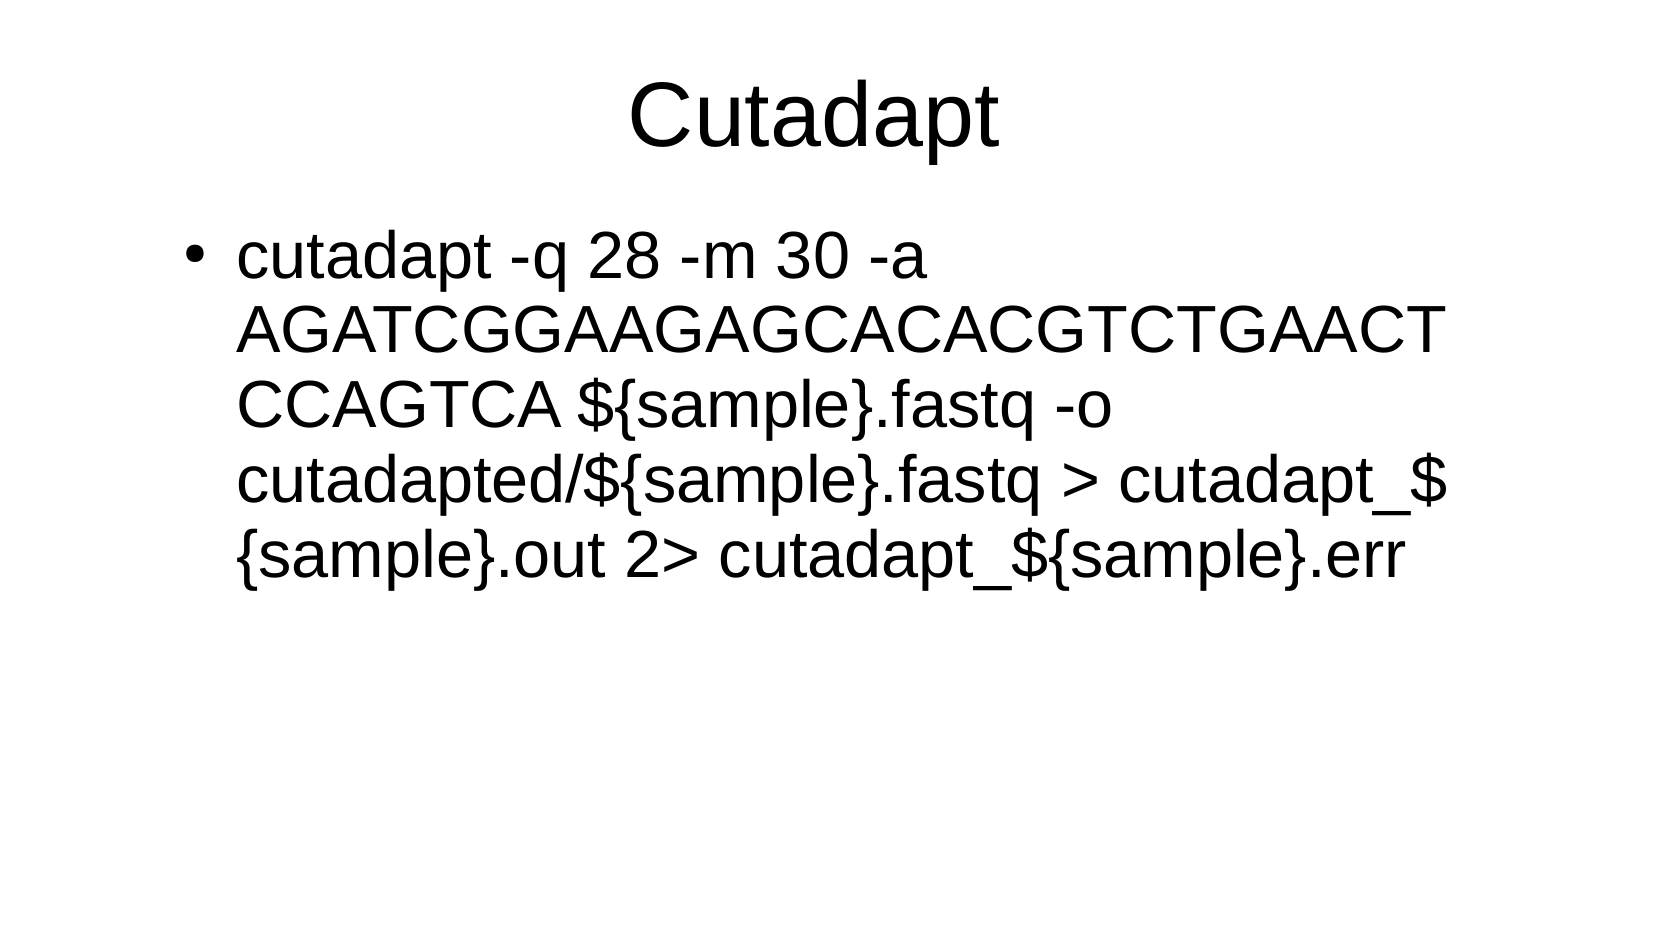

# Cutadapt
cutadapt -q 28 -m 30 -a AGATCGGAAGAGCACACGTCTGAACTCCAGTCA ${sample}.fastq -o cutadapted/${sample}.fastq > cutadapt_${sample}.out 2> cutadapt_${sample}.err